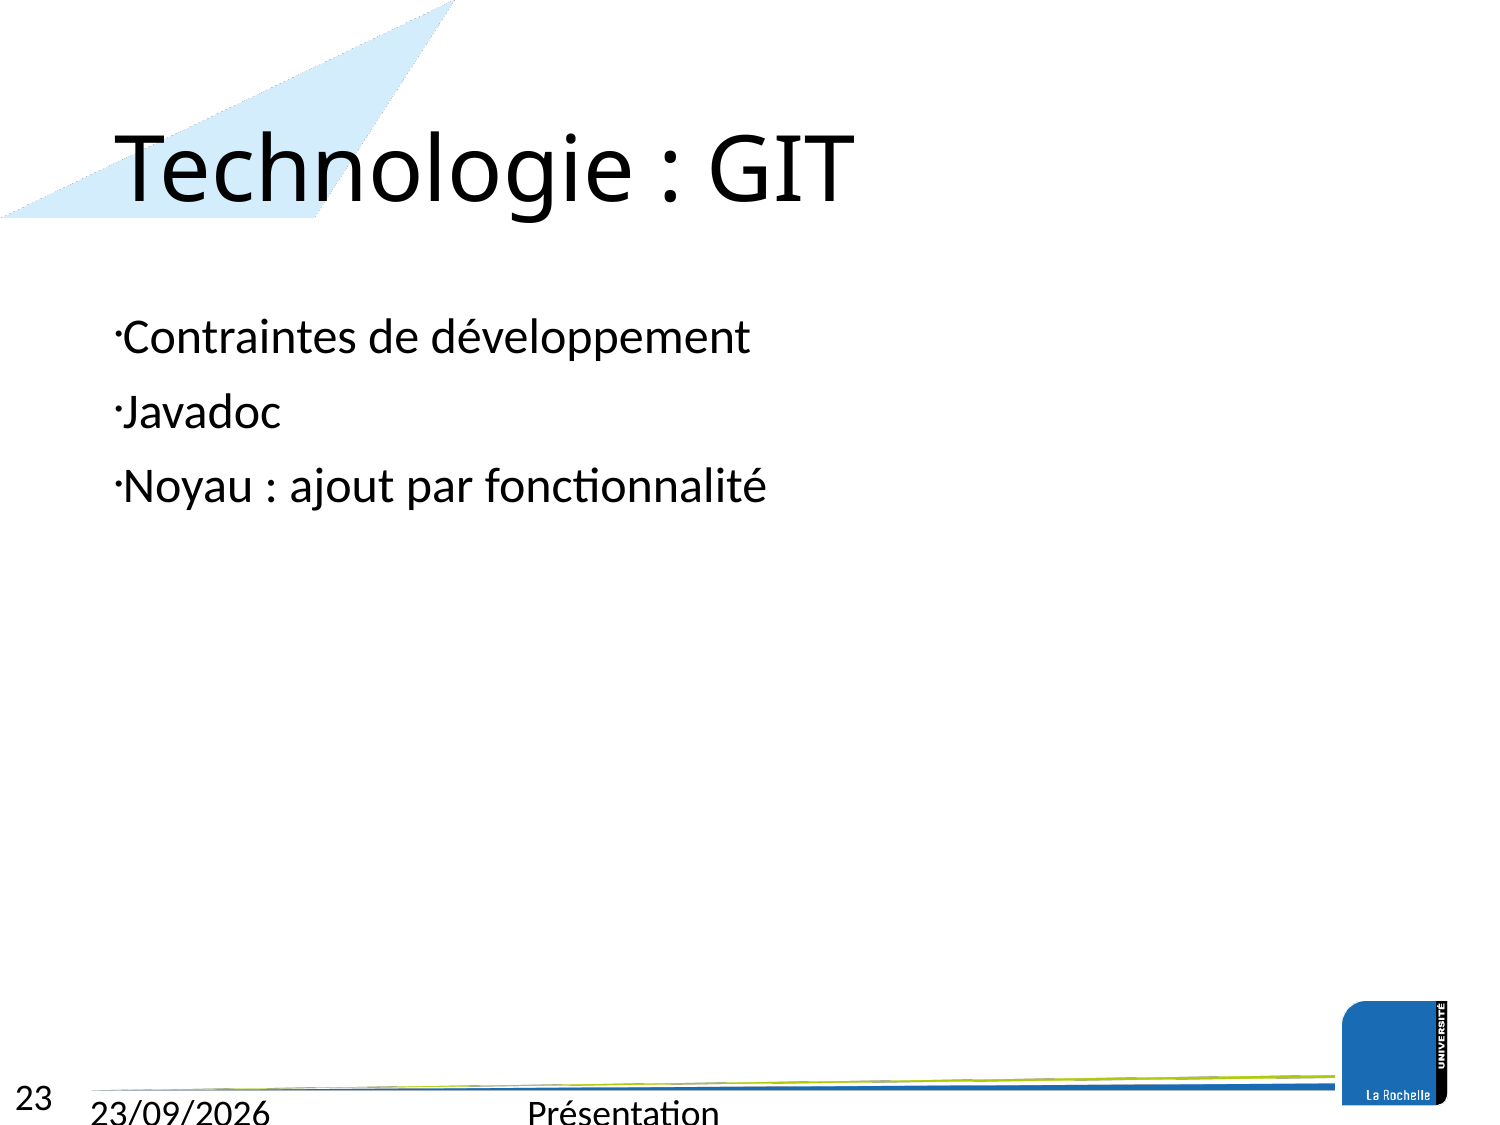

# Technologie : GIT
Contraintes de développement
Javadoc
Noyau : ajout par fonctionnalité
Présentation